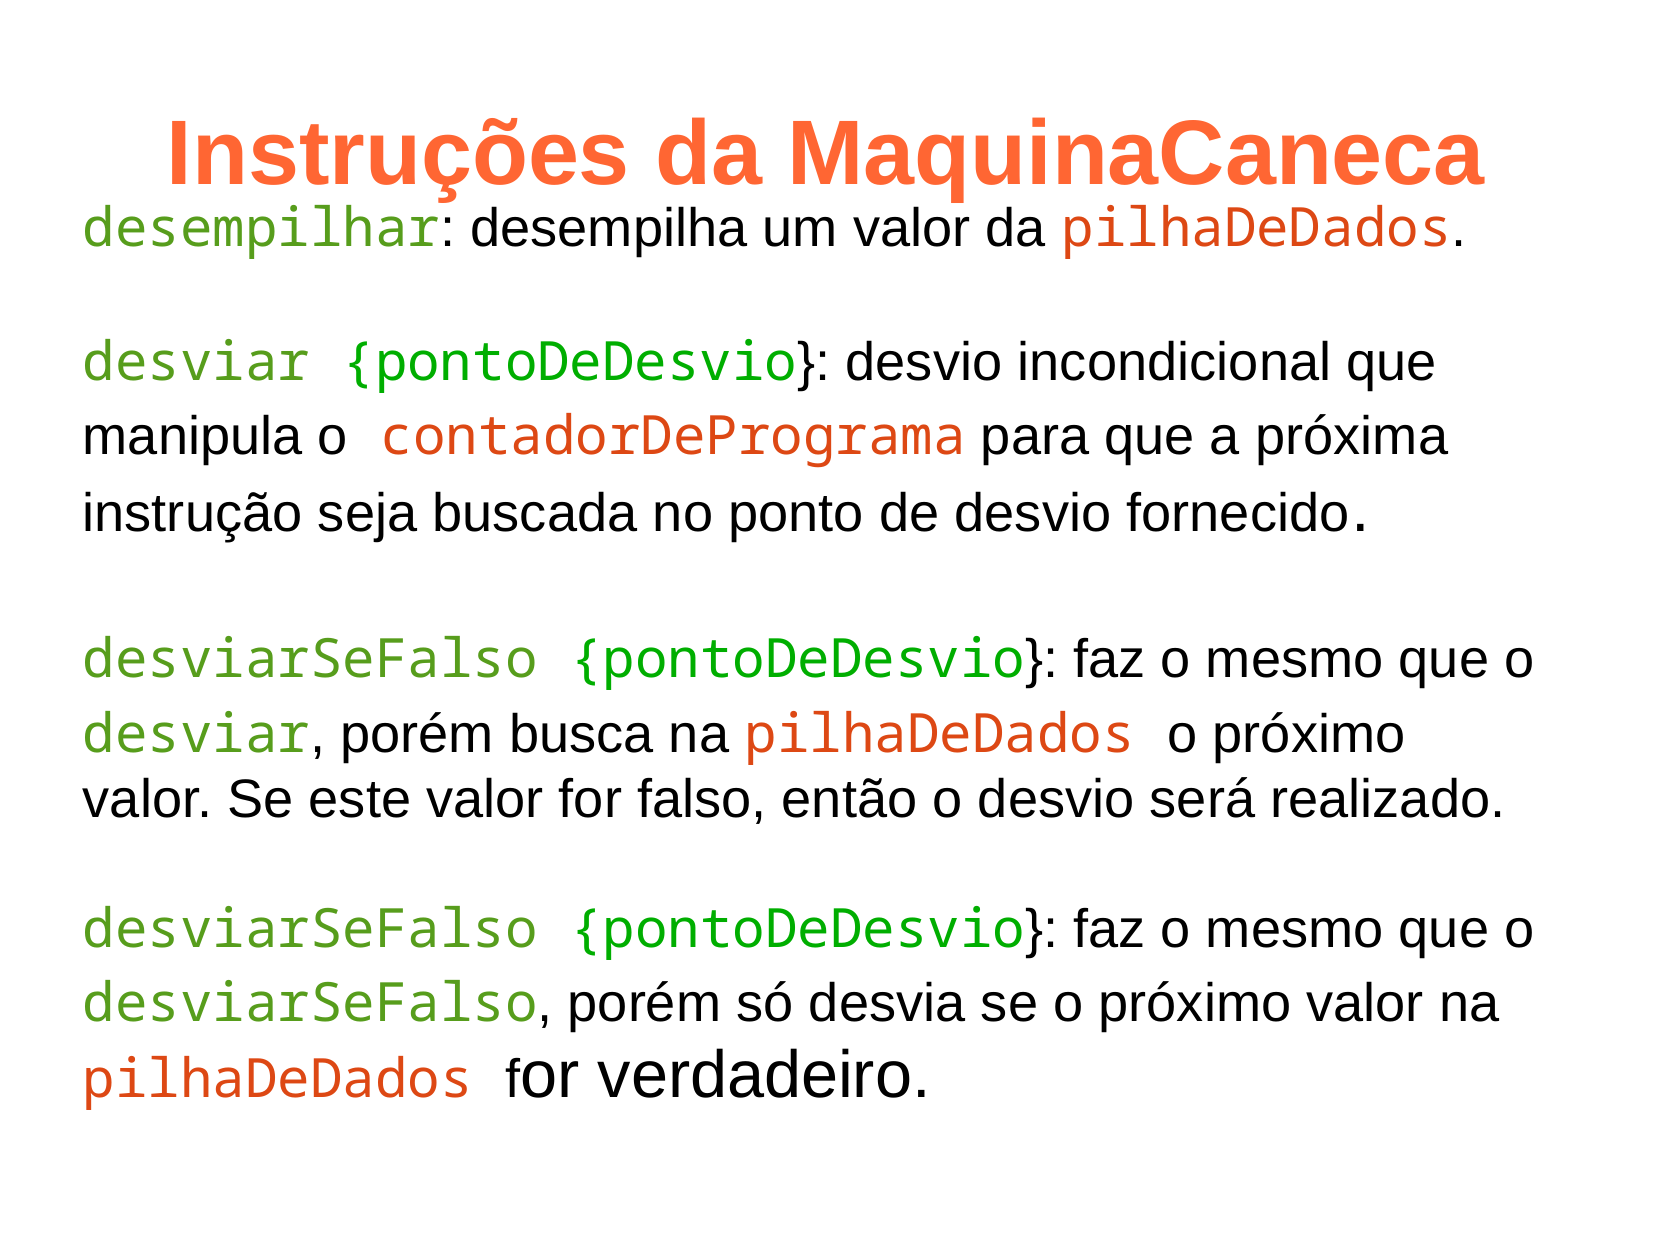

# Instruções da MaquinaCaneca
desempilhar: desempilha um valor da pilhaDeDados.
desviar {pontoDeDesvio}: desvio incondicional que manipula o contadorDePrograma para que a próxima instrução seja buscada no ponto de desvio fornecido.
desviarSeFalso {pontoDeDesvio}: faz o mesmo que o desviar, porém busca na pilhaDeDados o próximo valor. Se este valor for falso, então o desvio será realizado.
desviarSeFalso {pontoDeDesvio}: faz o mesmo que o desviarSeFalso, porém só desvia se o próximo valor na pilhaDeDados for verdadeiro.